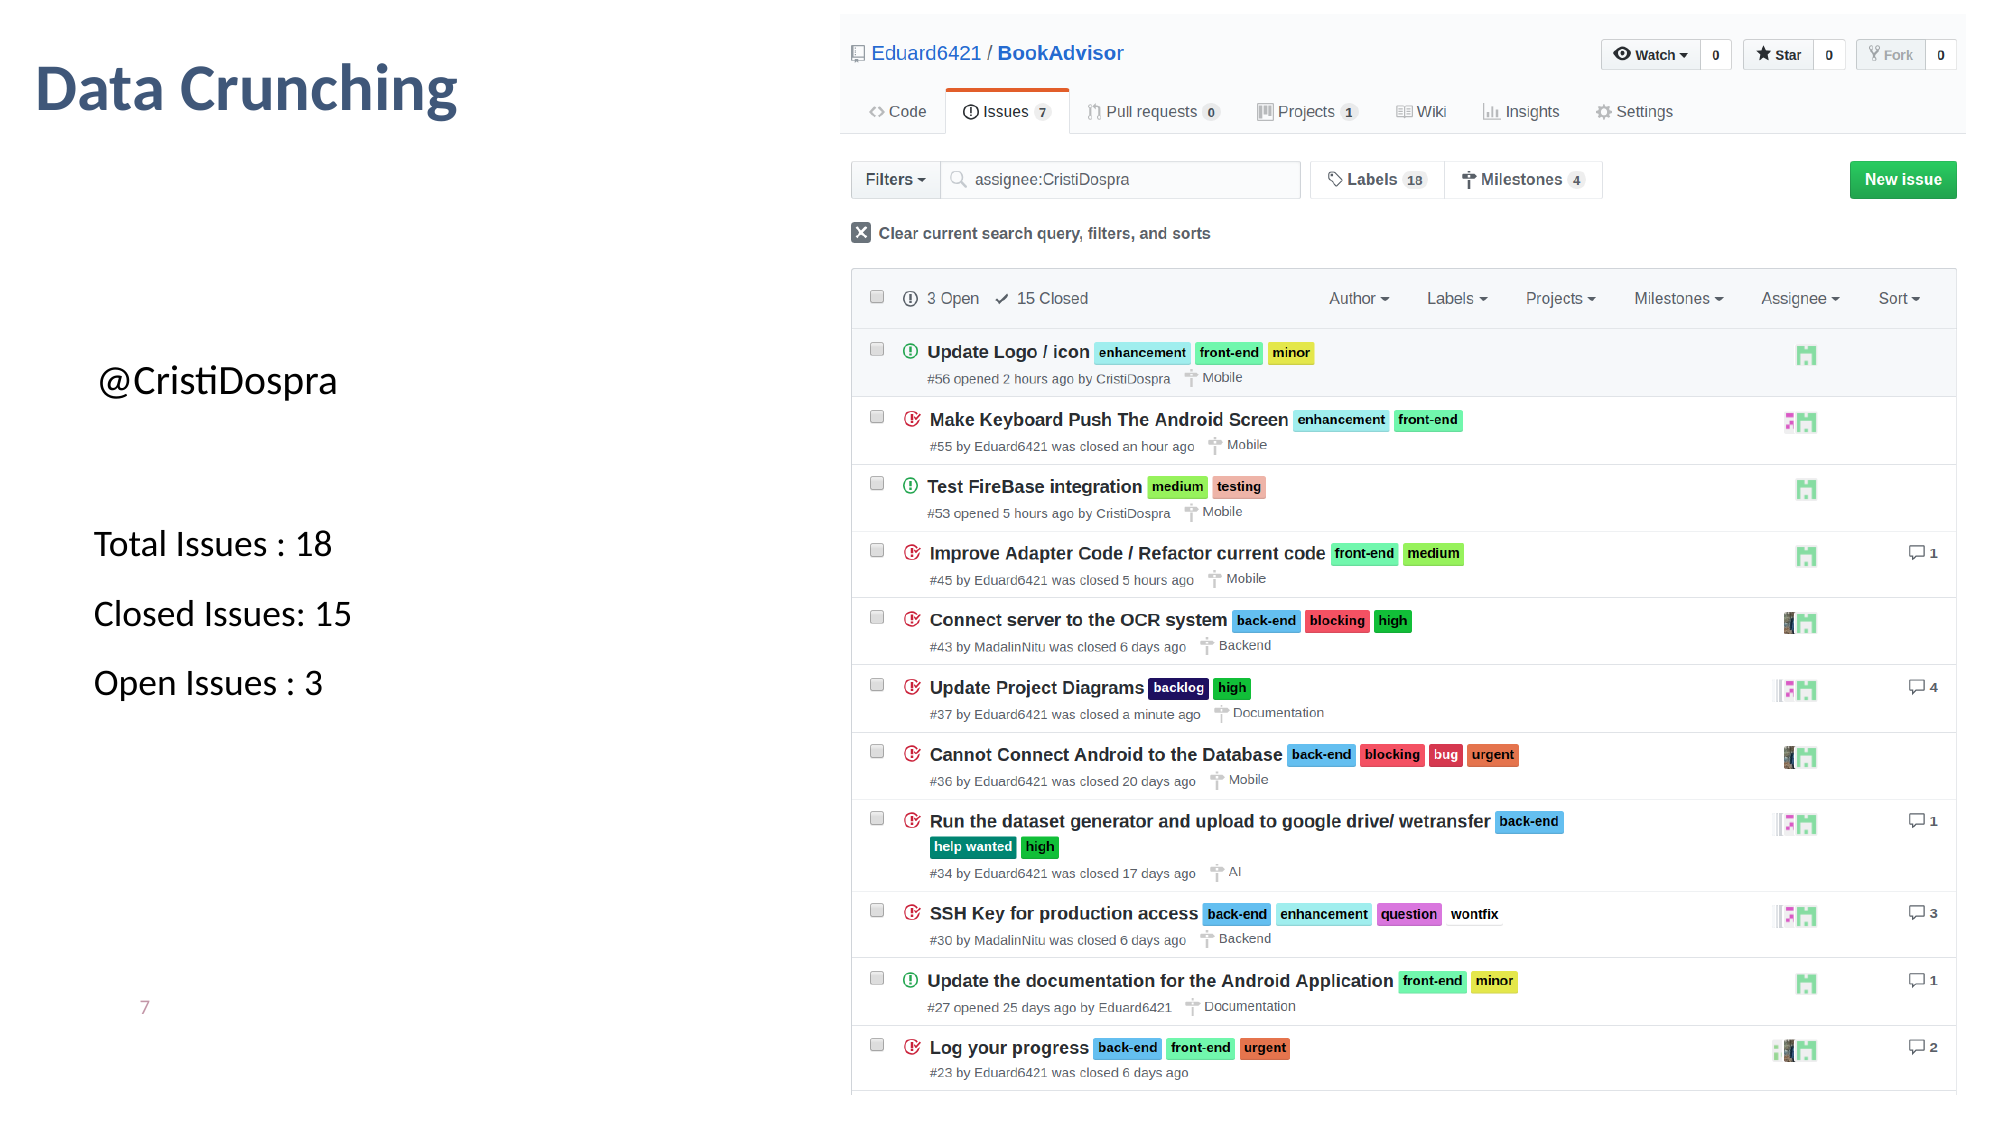

# Data Crunching
@CristiDospra
Total Issues : 18
Closed Issues: 15
Open Issues : 3
ADD A FOOTER